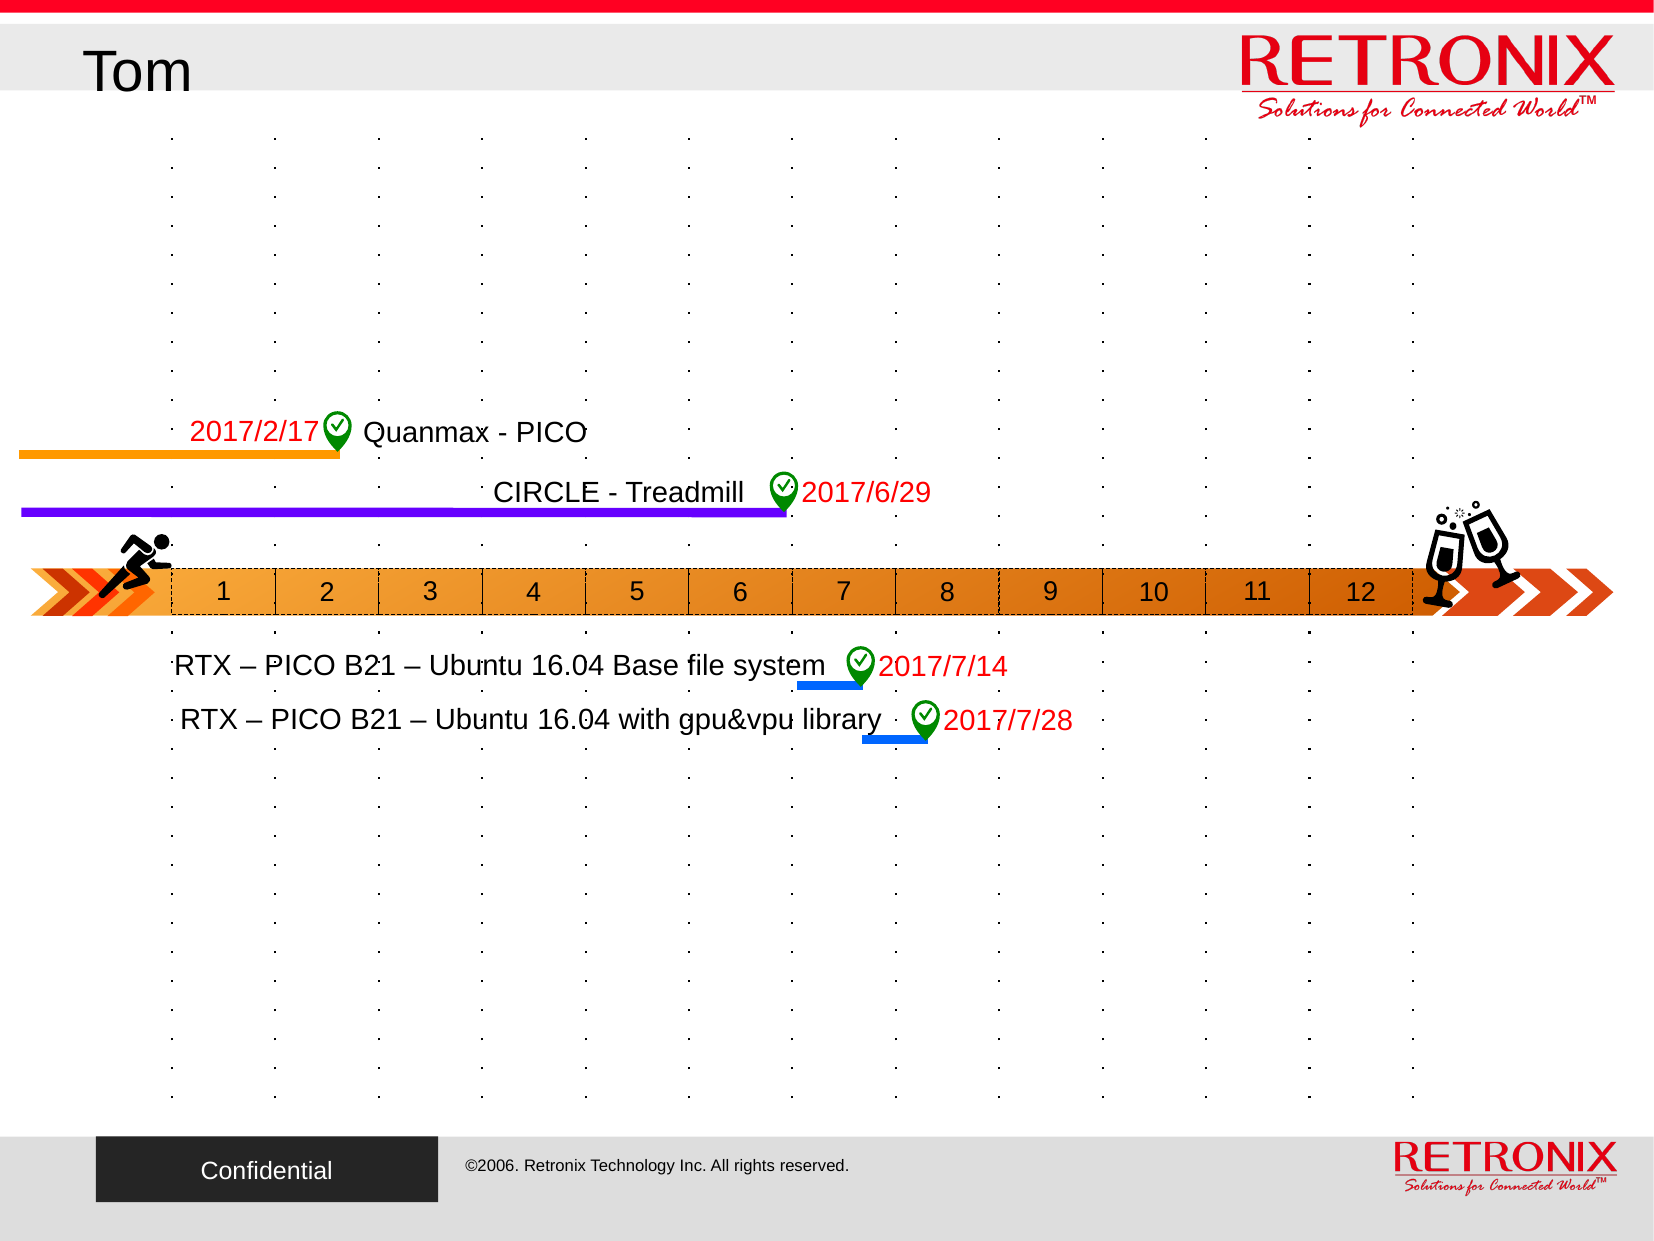

# Tom
Quanmax - PICO
2017/2/17
CIRCLE - Treadmill
2017/6/29
1
3
5
7
9
11
2
4
6
8
10
12
RTX – PICO B21 – Ubuntu 16.04 Base file system
2017/7/14
RTX – PICO B21 – Ubuntu 16.04 with gpu&vpu library
2017/7/28